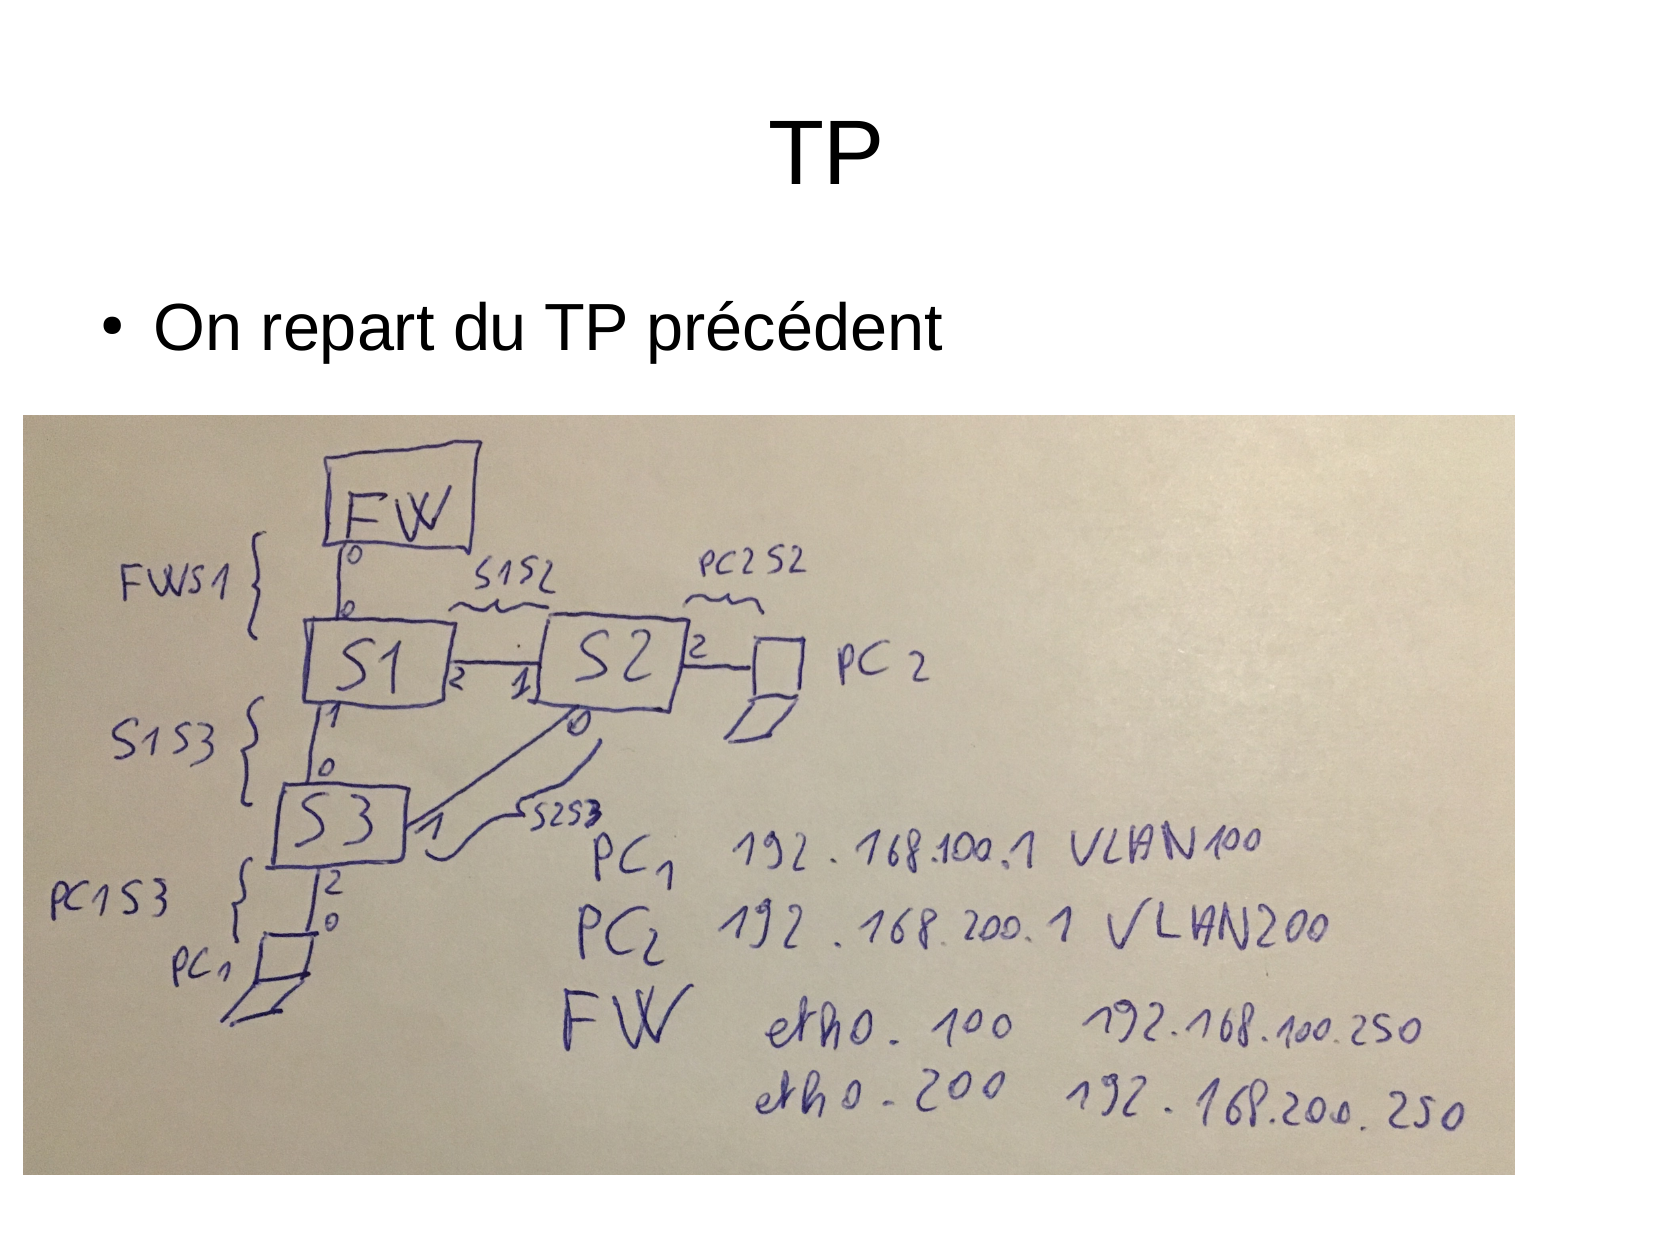

# TP
On repart du TP précédent